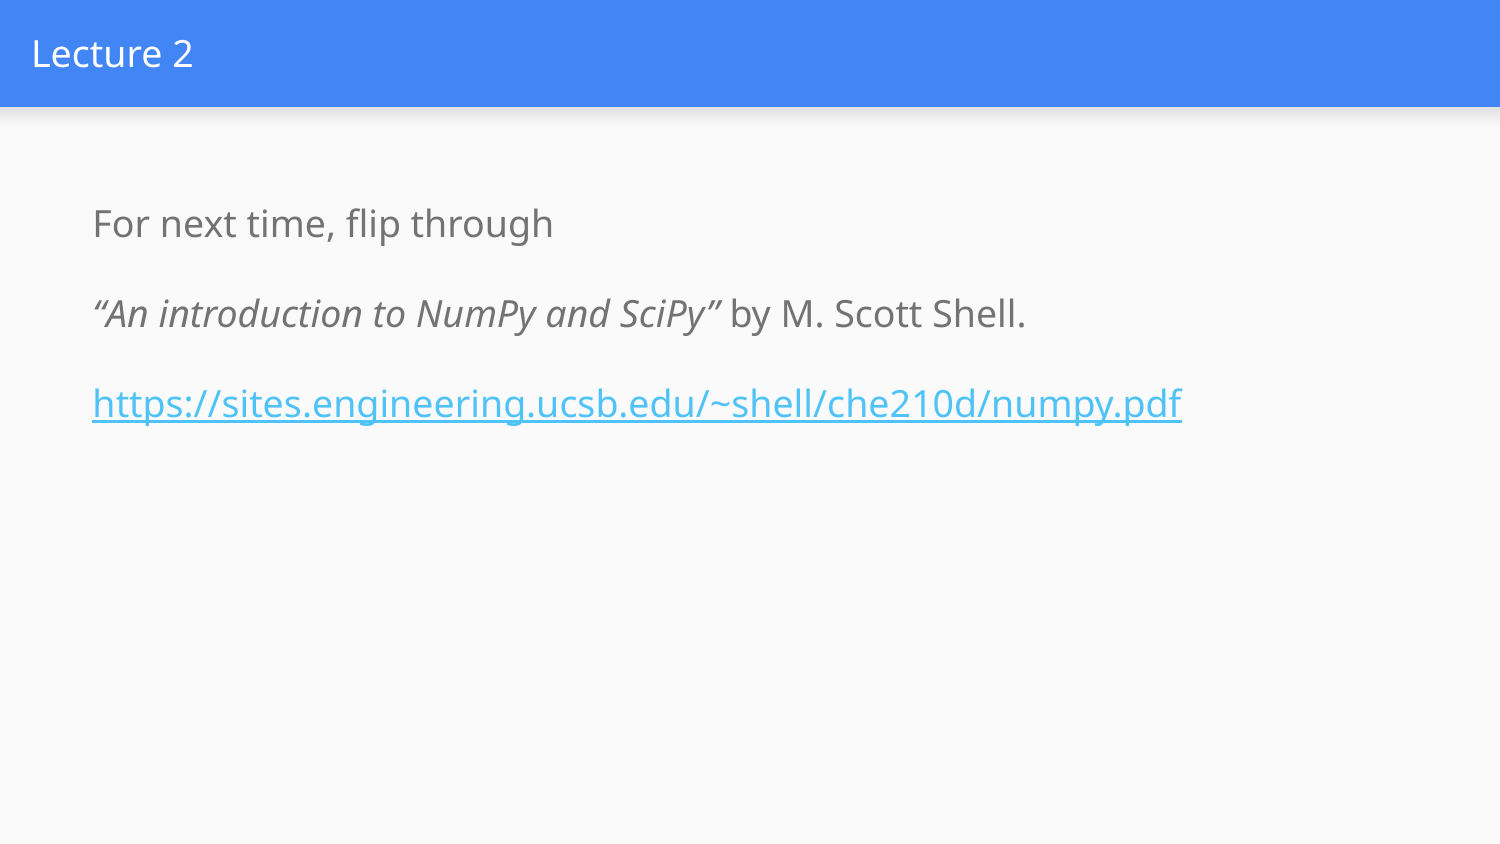

# Lecture 2
For next time, flip through
“An introduction to NumPy and SciPy” by M. Scott Shell.
https://sites.engineering.ucsb.edu/~shell/che210d/numpy.pdf